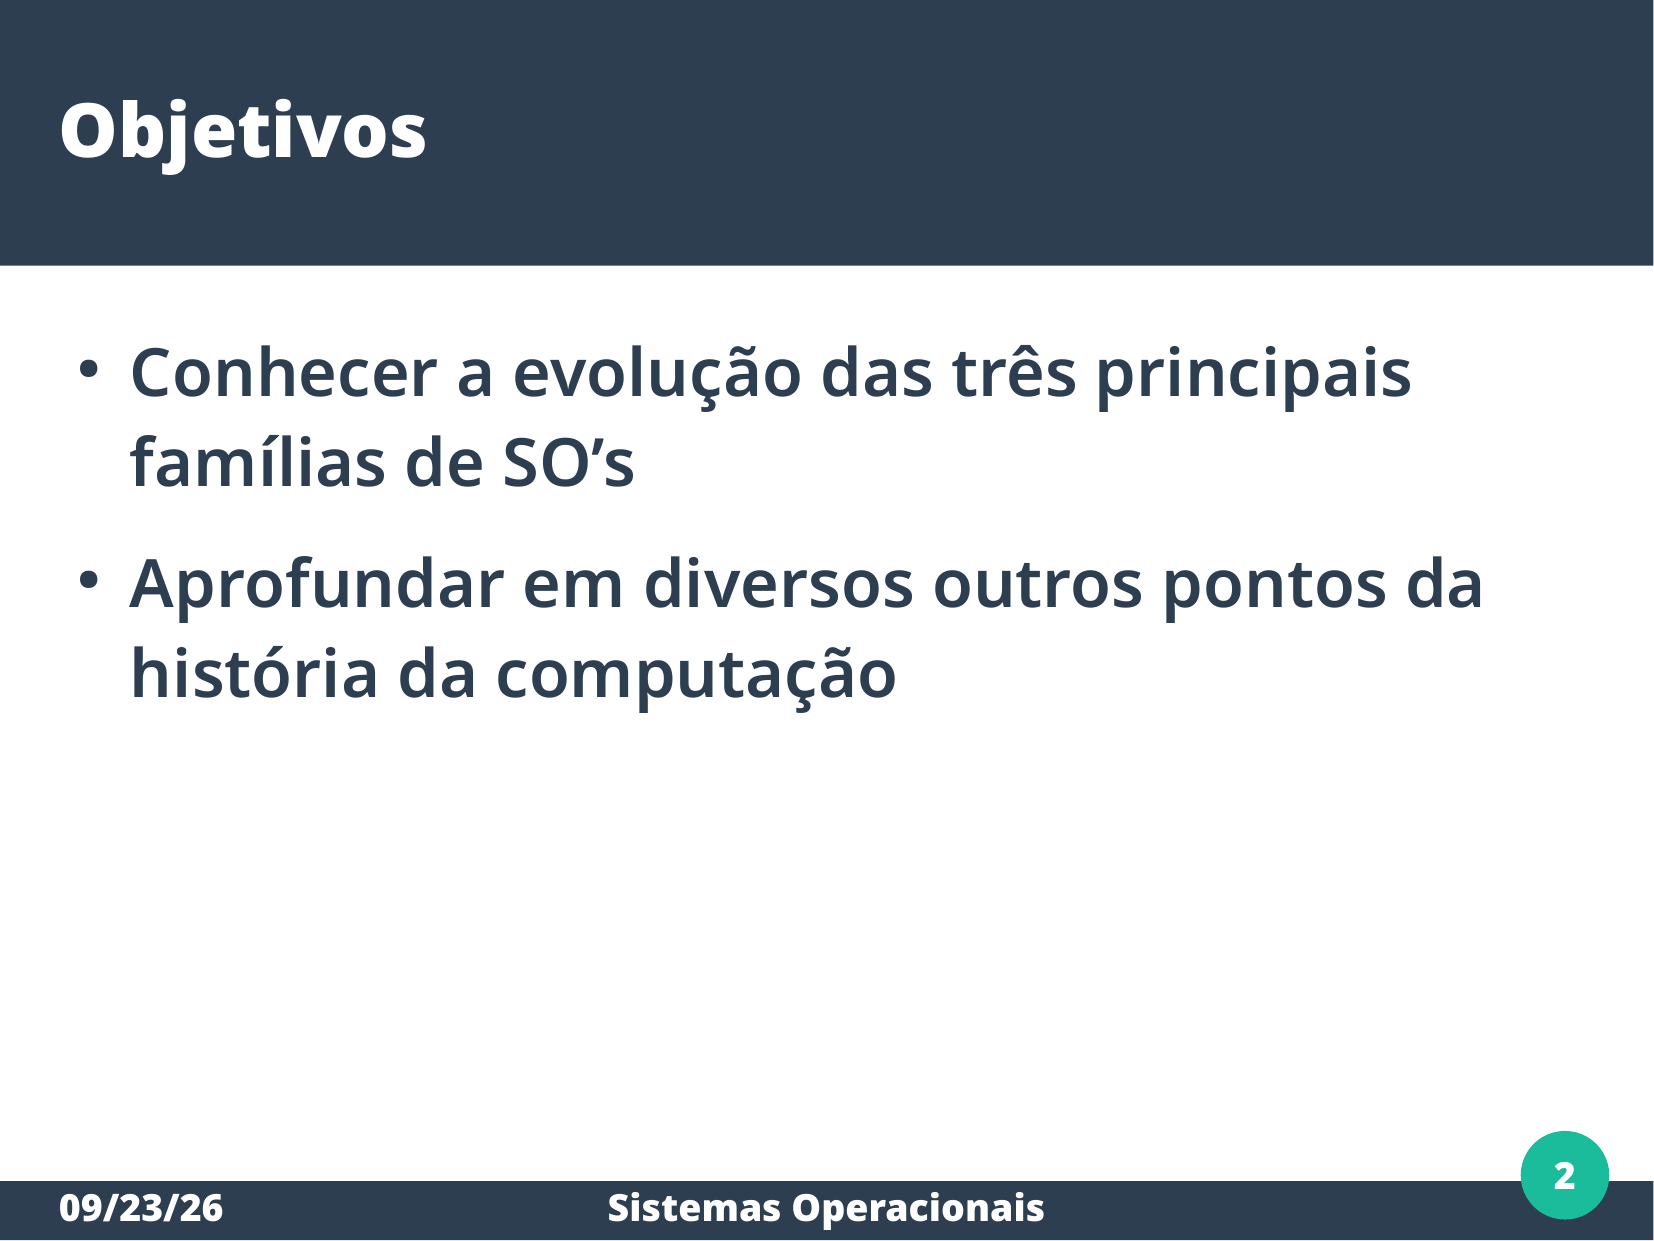

# Objetivos
Conhecer a evolução das três principais famílias de SO’s
Aprofundar em diversos outros pontos da história da computação
2
Sistemas Operacionais